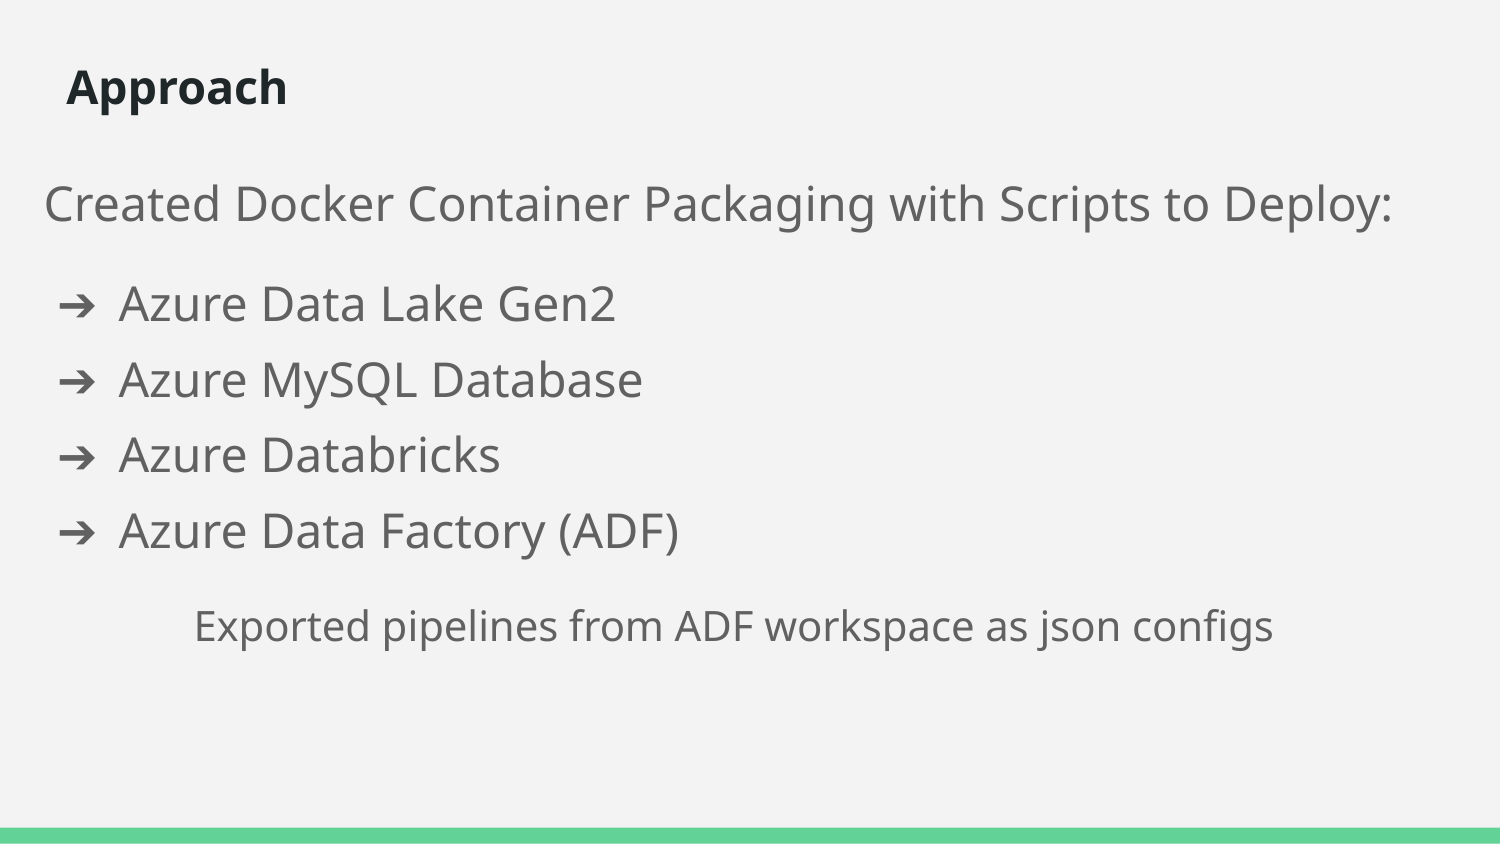

Approach
Created Docker Container Packaging with Scripts to Deploy:
Azure Data Lake Gen2
Azure MySQL Database
Azure Databricks
Azure Data Factory (ADF)
Exported pipelines from ADF workspace as json configs